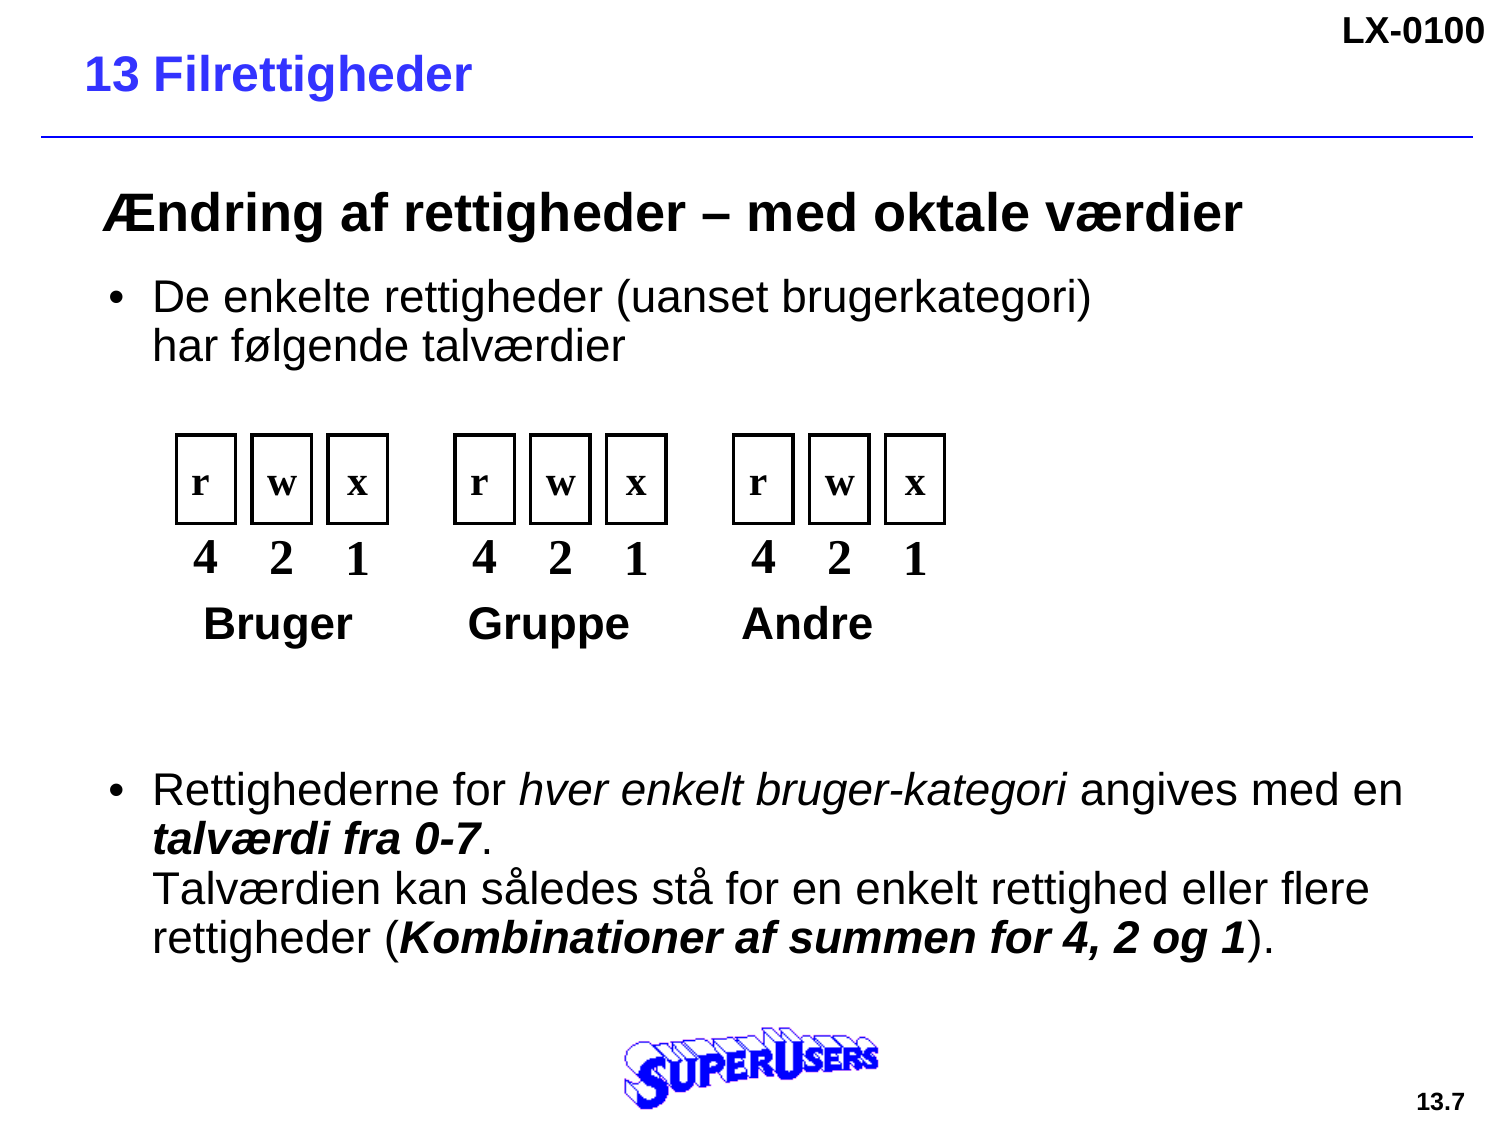

# 13 Filrettigheder
Ændring af rettigheder – med oktale værdier
De enkelte rettigheder (uanset brugerkategori)
har følgende talværdier
 Bruger Gruppe 	 Andre
Rettighederne for hver enkelt bruger-kategori angives med en talværdi fra 0-7.
Talværdien kan således stå for en enkelt rettighed eller flere rettigheder (Kombinationer af summen for 4, 2 og 1).
r
w
x
4
2
1
r
w
x
4
2
1
r
w
x
4
2
1